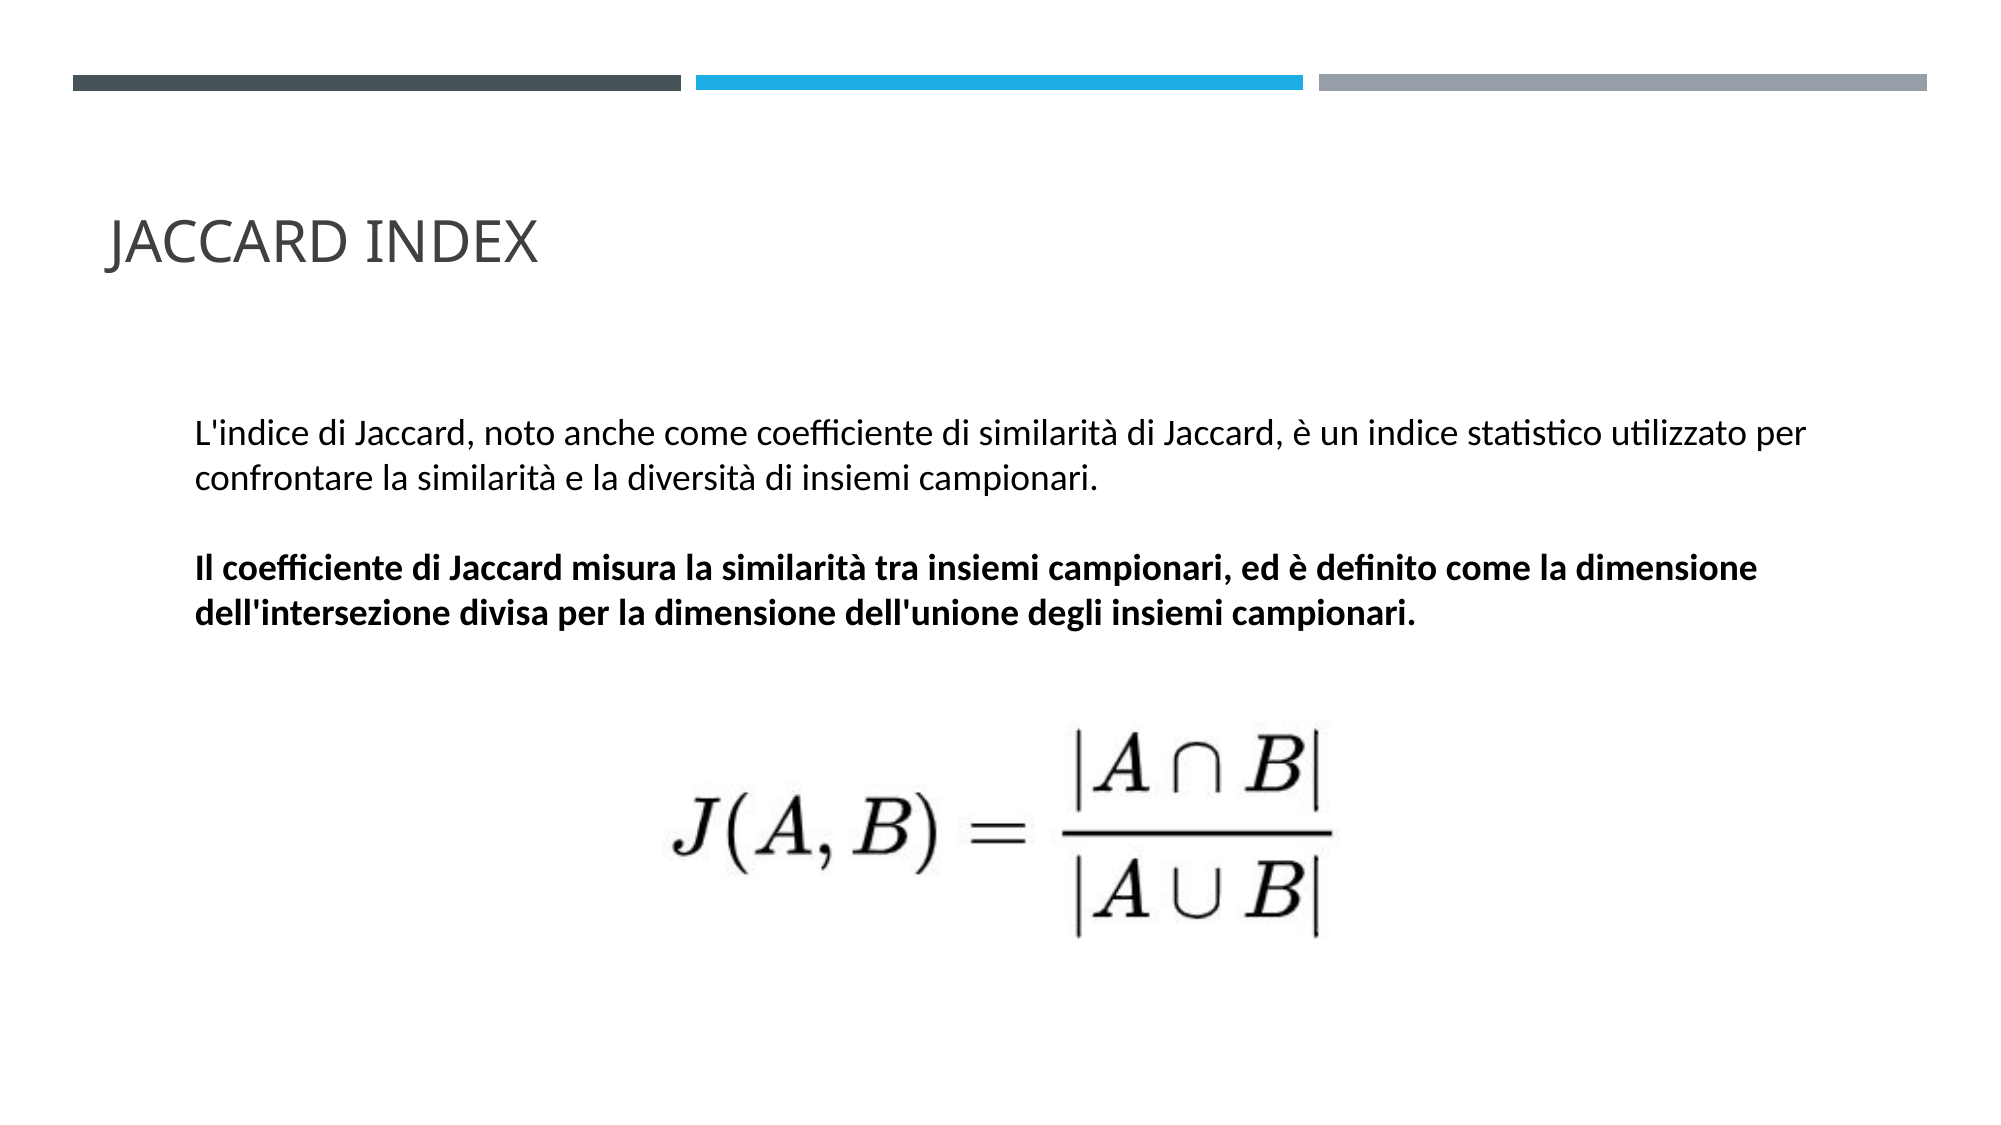

# Jaccard Index
L'indice di Jaccard, noto anche come coefficiente di similarità di Jaccard, è un indice statistico utilizzato per confrontare la similarità e la diversità di insiemi campionari.
Il coefficiente di Jaccard misura la similarità tra insiemi campionari, ed è definito come la dimensione dell'intersezione divisa per la dimensione dell'unione degli insiemi campionari.